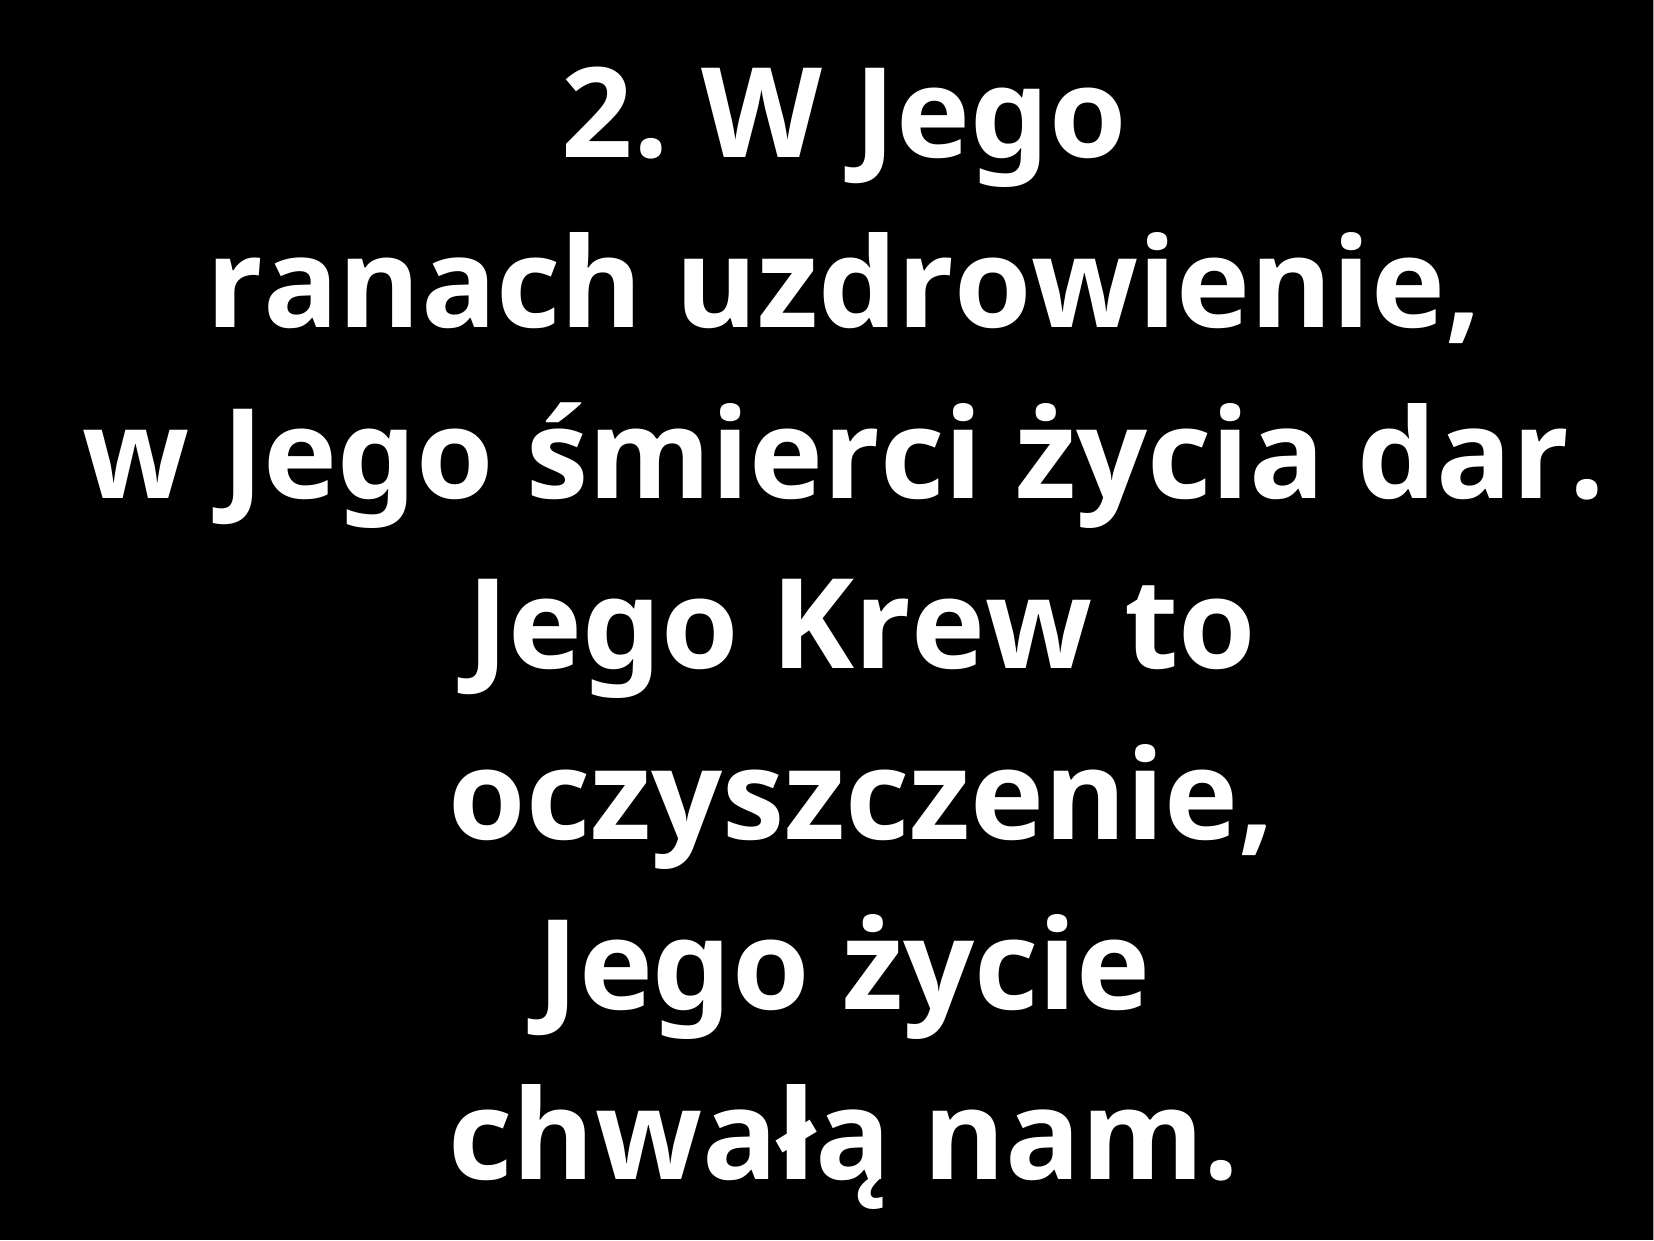

# 2. W Jego
ranach uzdrowienie,
w Jego śmierci życia dar. Jego Krew to oczyszczenie,
Jego życie
chwałą nam.